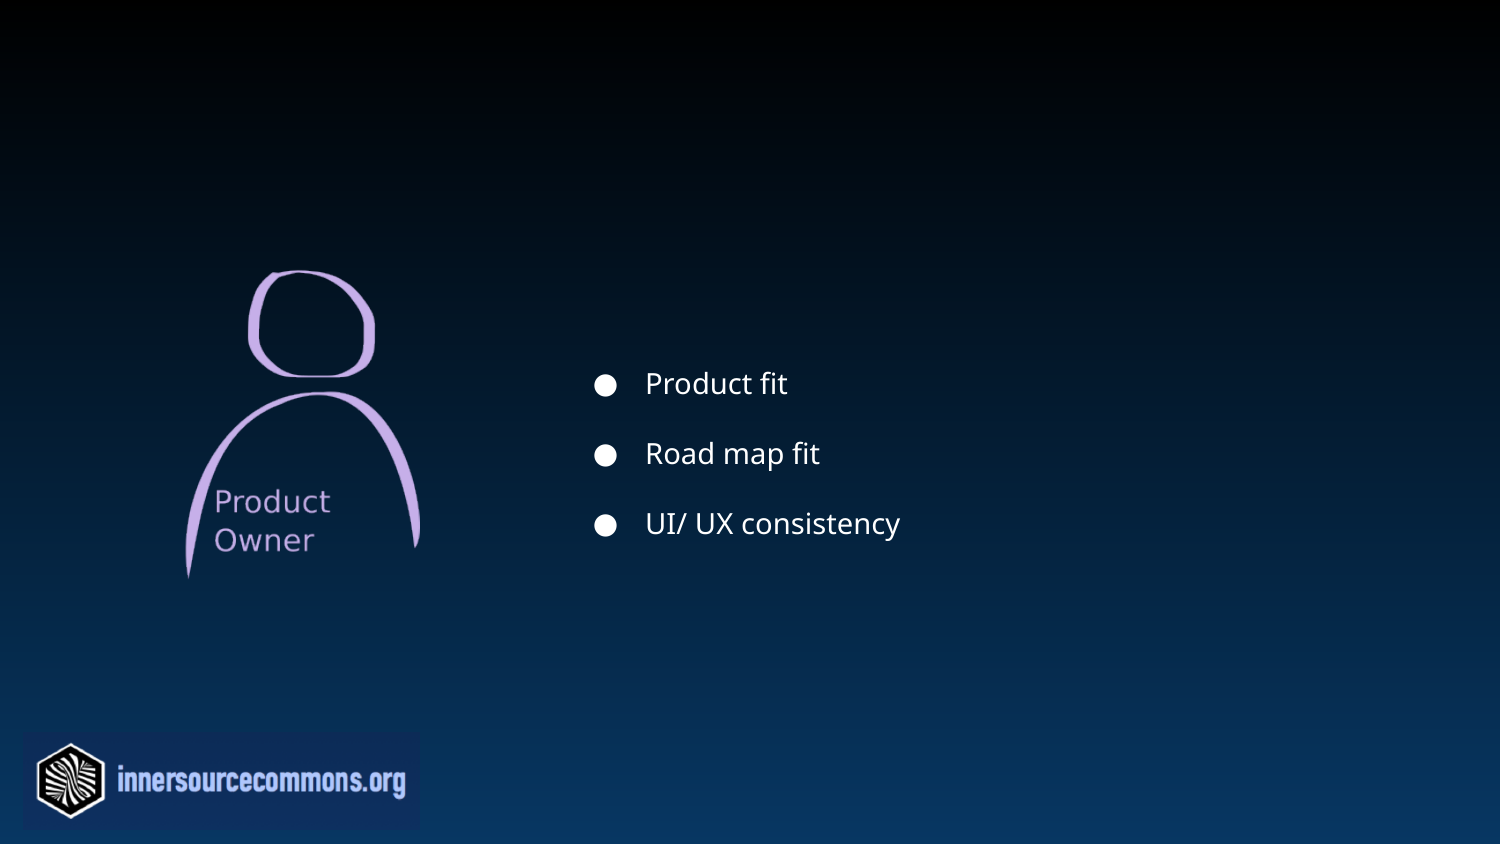

Product fit
Road map fit
UI/ UX consistency